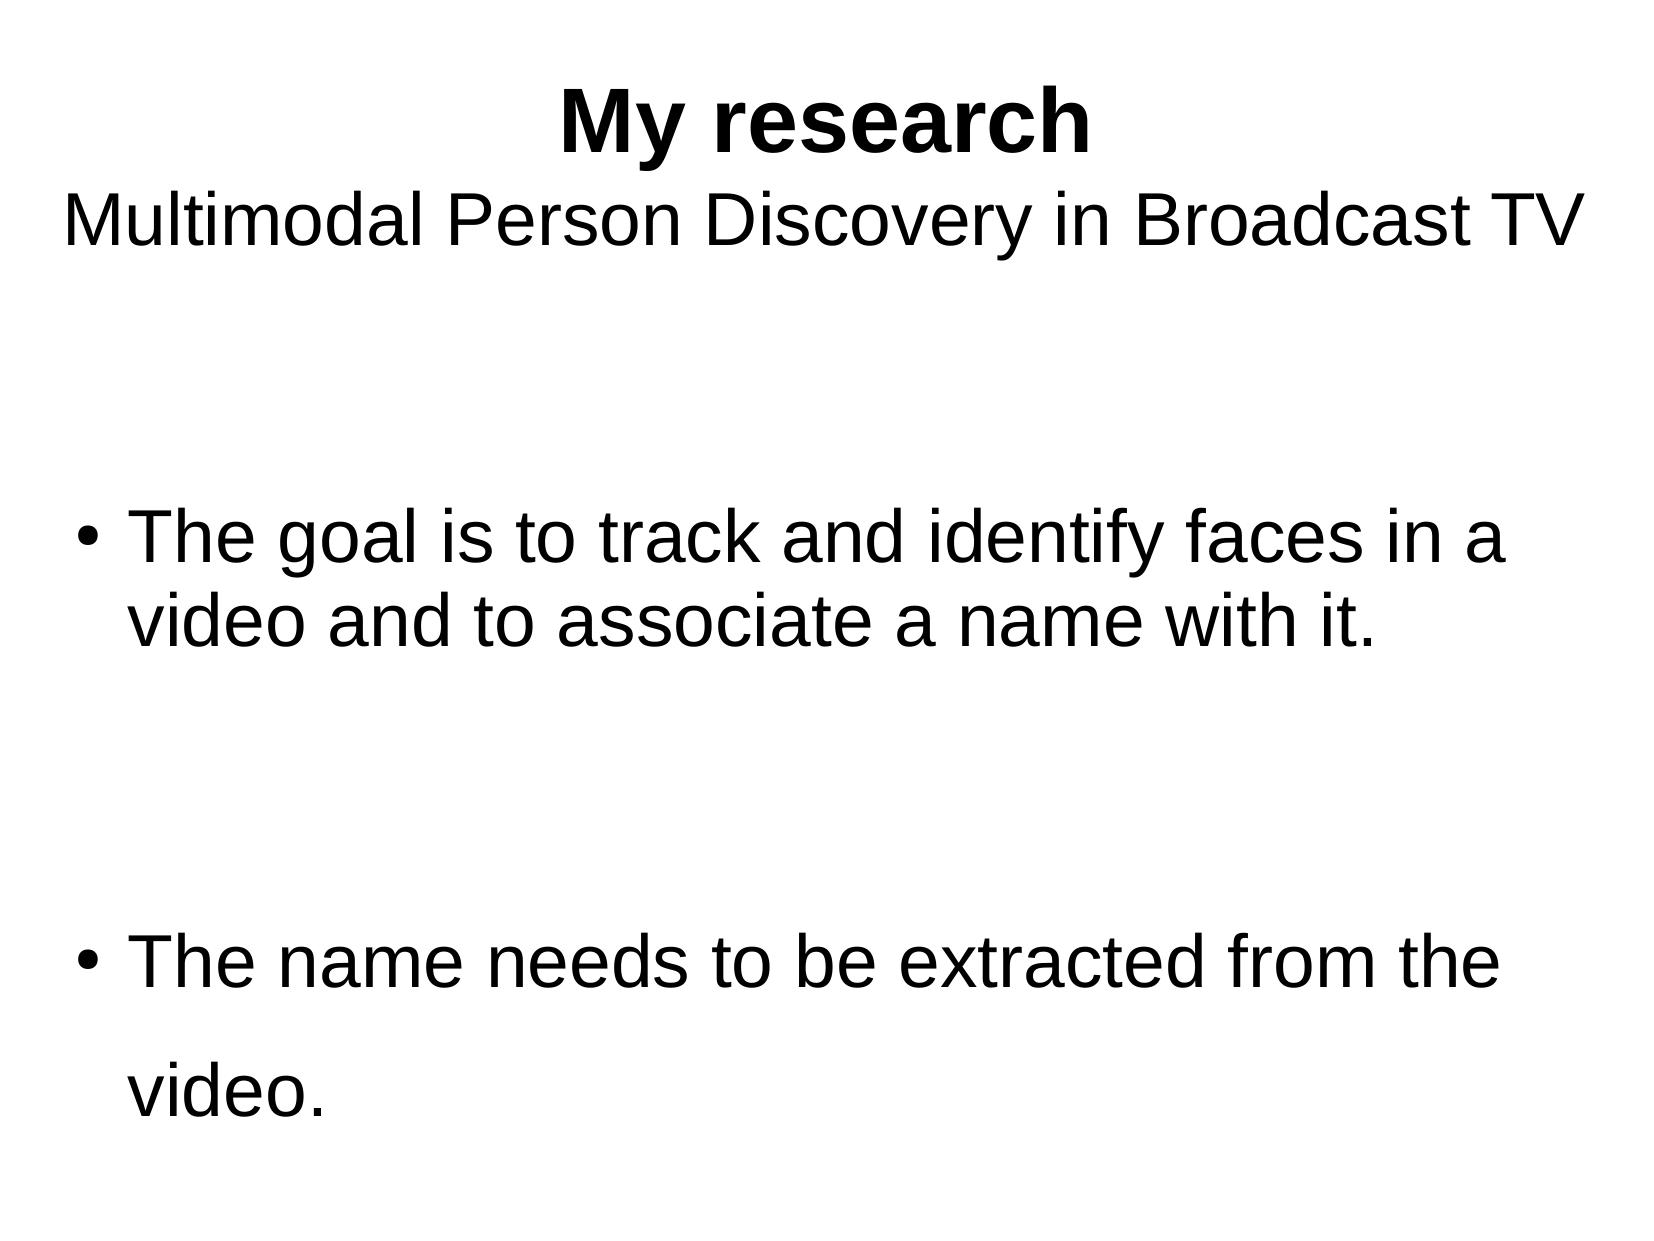

# My research
 Multimodal Person Discovery in Broadcast TV
The goal is to track and identify faces in a video and to associate a name with it.
The name needs to be extracted from the video.